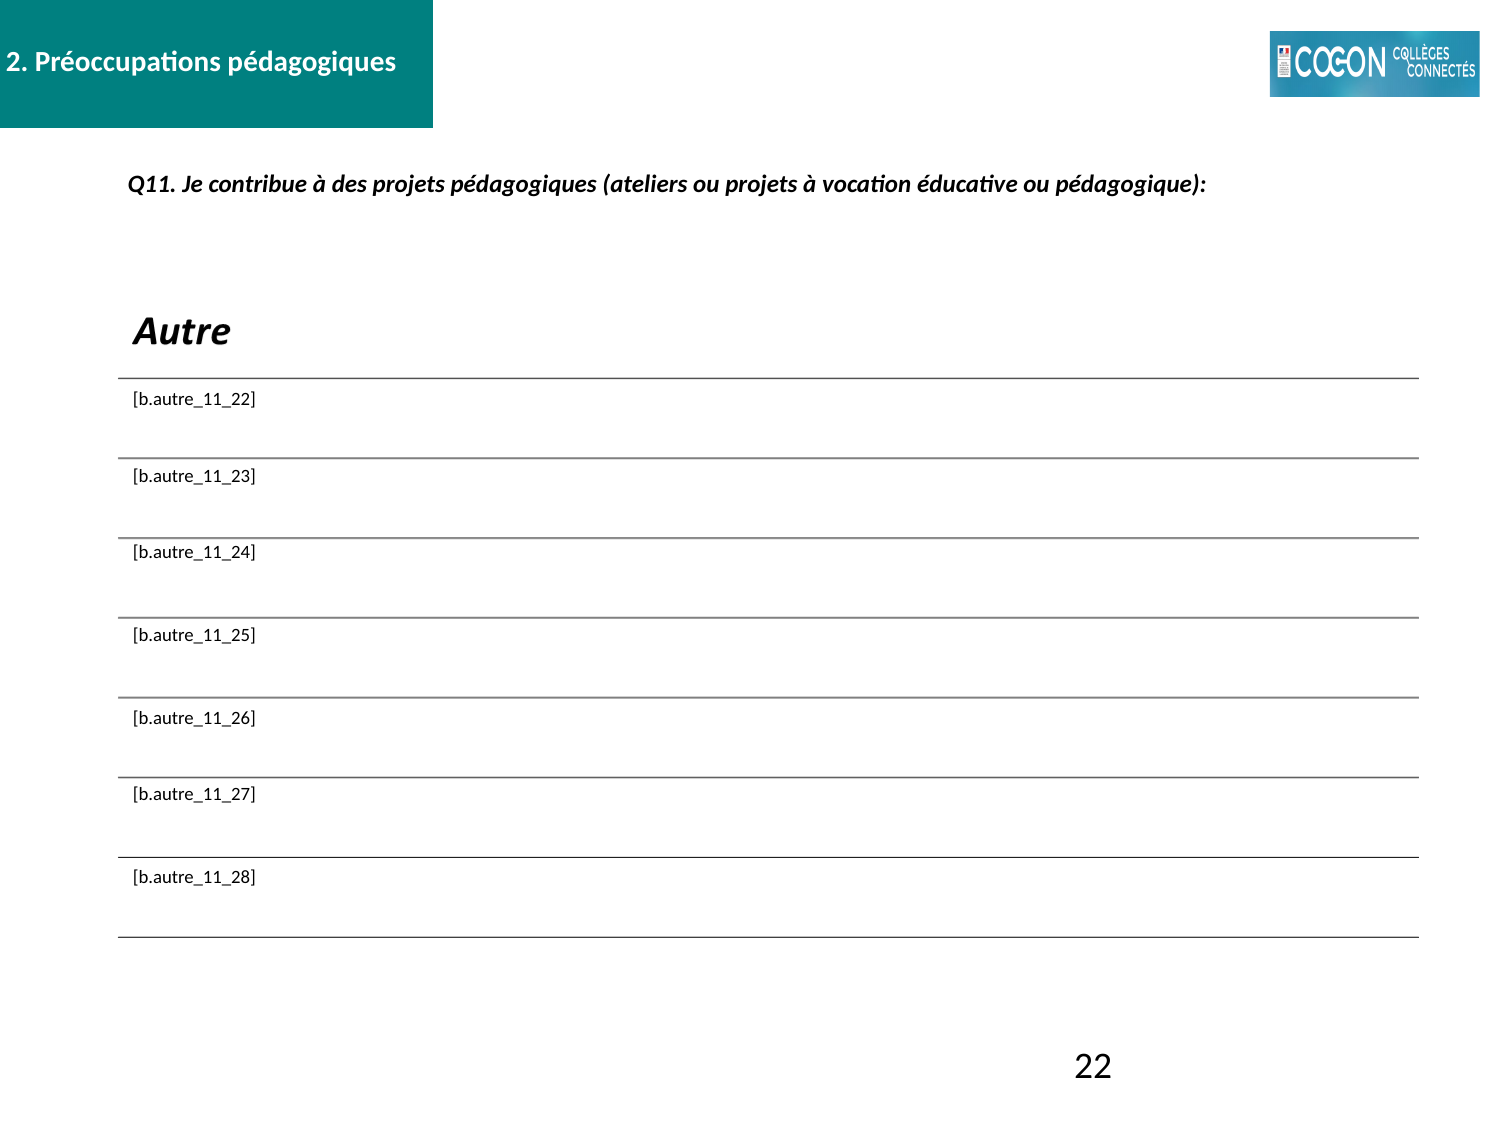

2. Préoccupations pédagogiques
Q11. Je contribue à des projets pédagogiques (ateliers ou projets à vocation éducative ou pédagogique):
[b.autre_11_22]
[b.autre_11_23]
[b.autre_11_24]
[b.autre_11_25]
[b.autre_11_26]
[b.autre_11_27]
[b.autre_11_28]